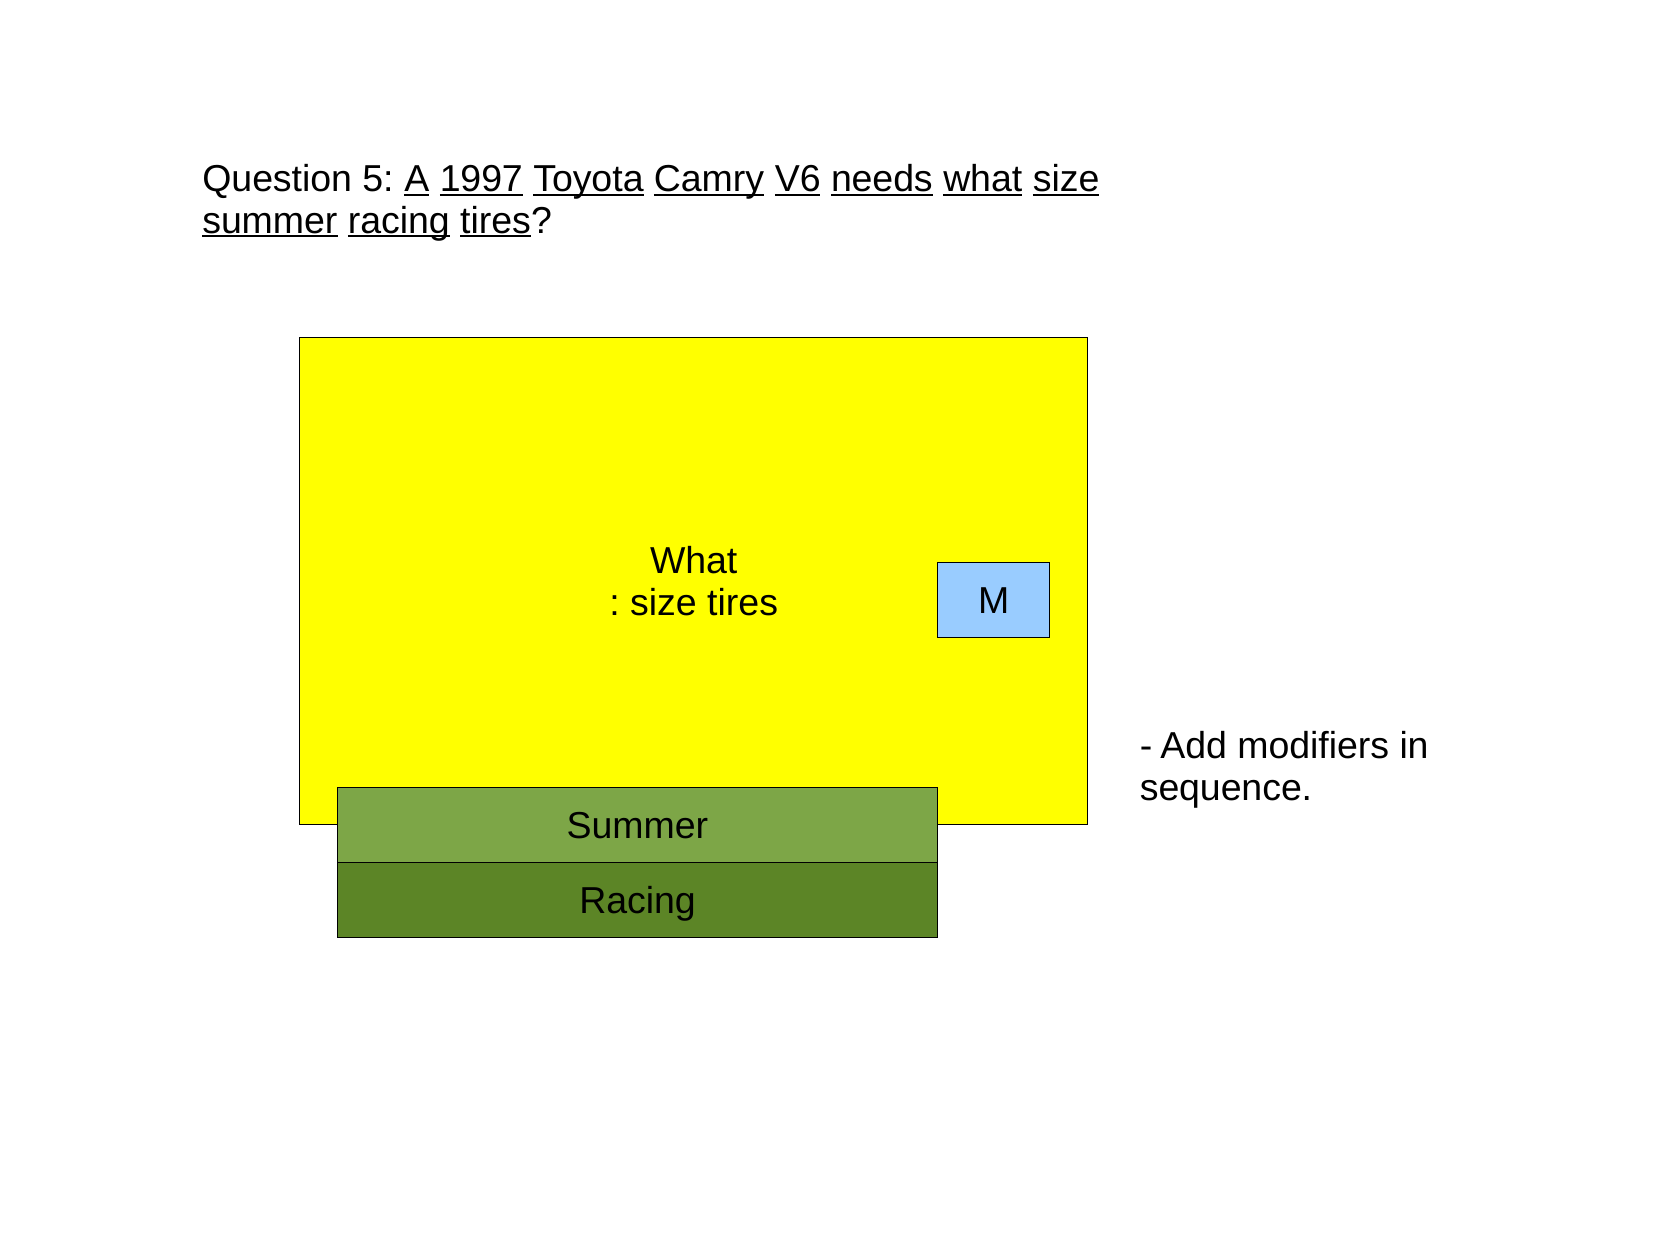

Question 5: A 1997 Toyota Camry V6 needs what size summer racing tires?
What
: size tires
M
- Add modifiers in sequence.
Summer
Racing